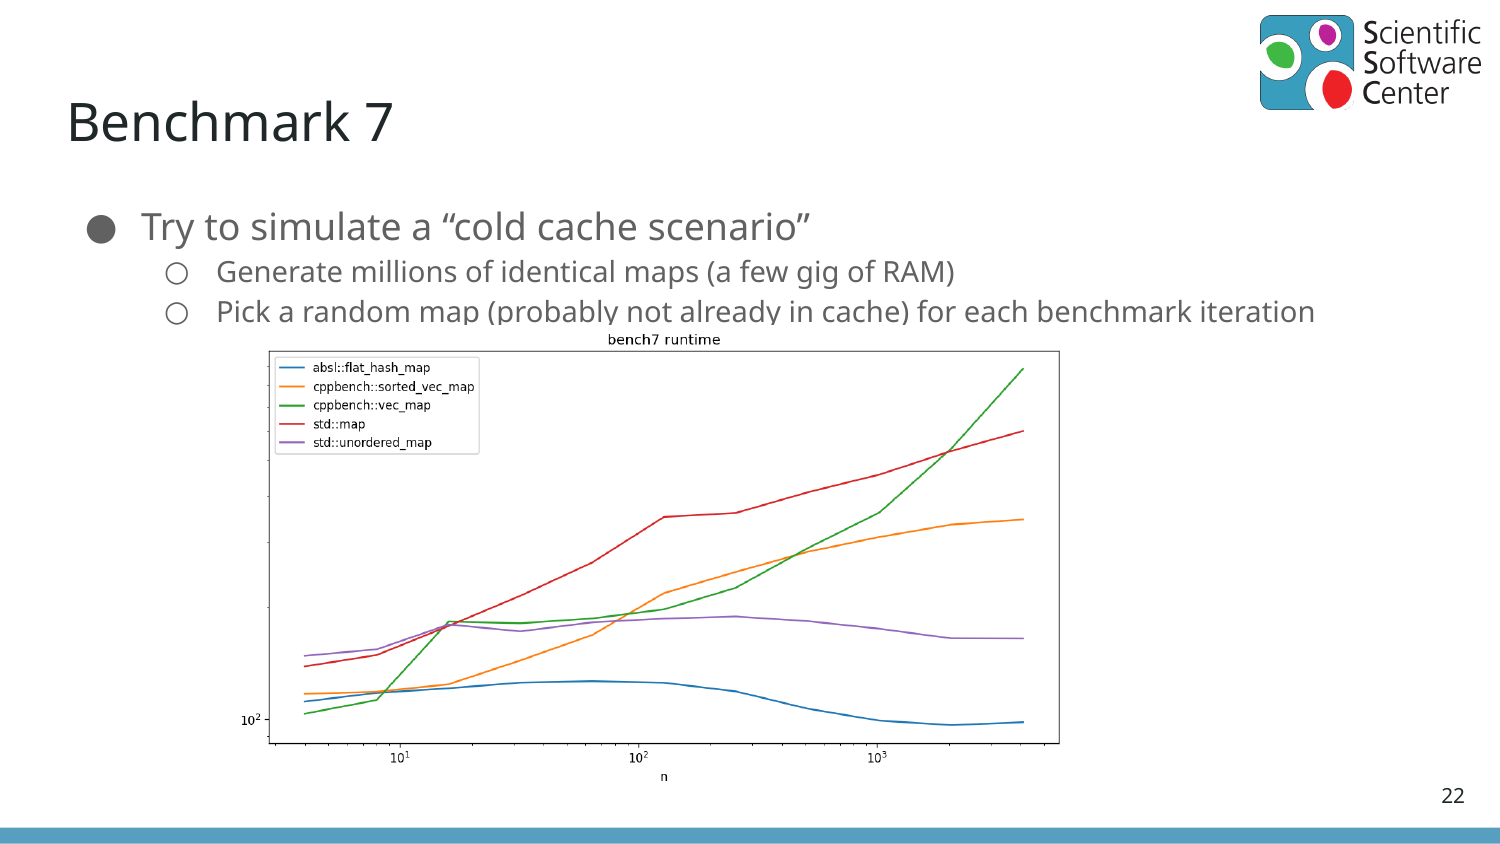

# Benchmark 7
Try to simulate a “cold cache scenario”
Generate millions of identical maps (a few gig of RAM)
Pick a random map (probably not already in cache) for each benchmark iteration